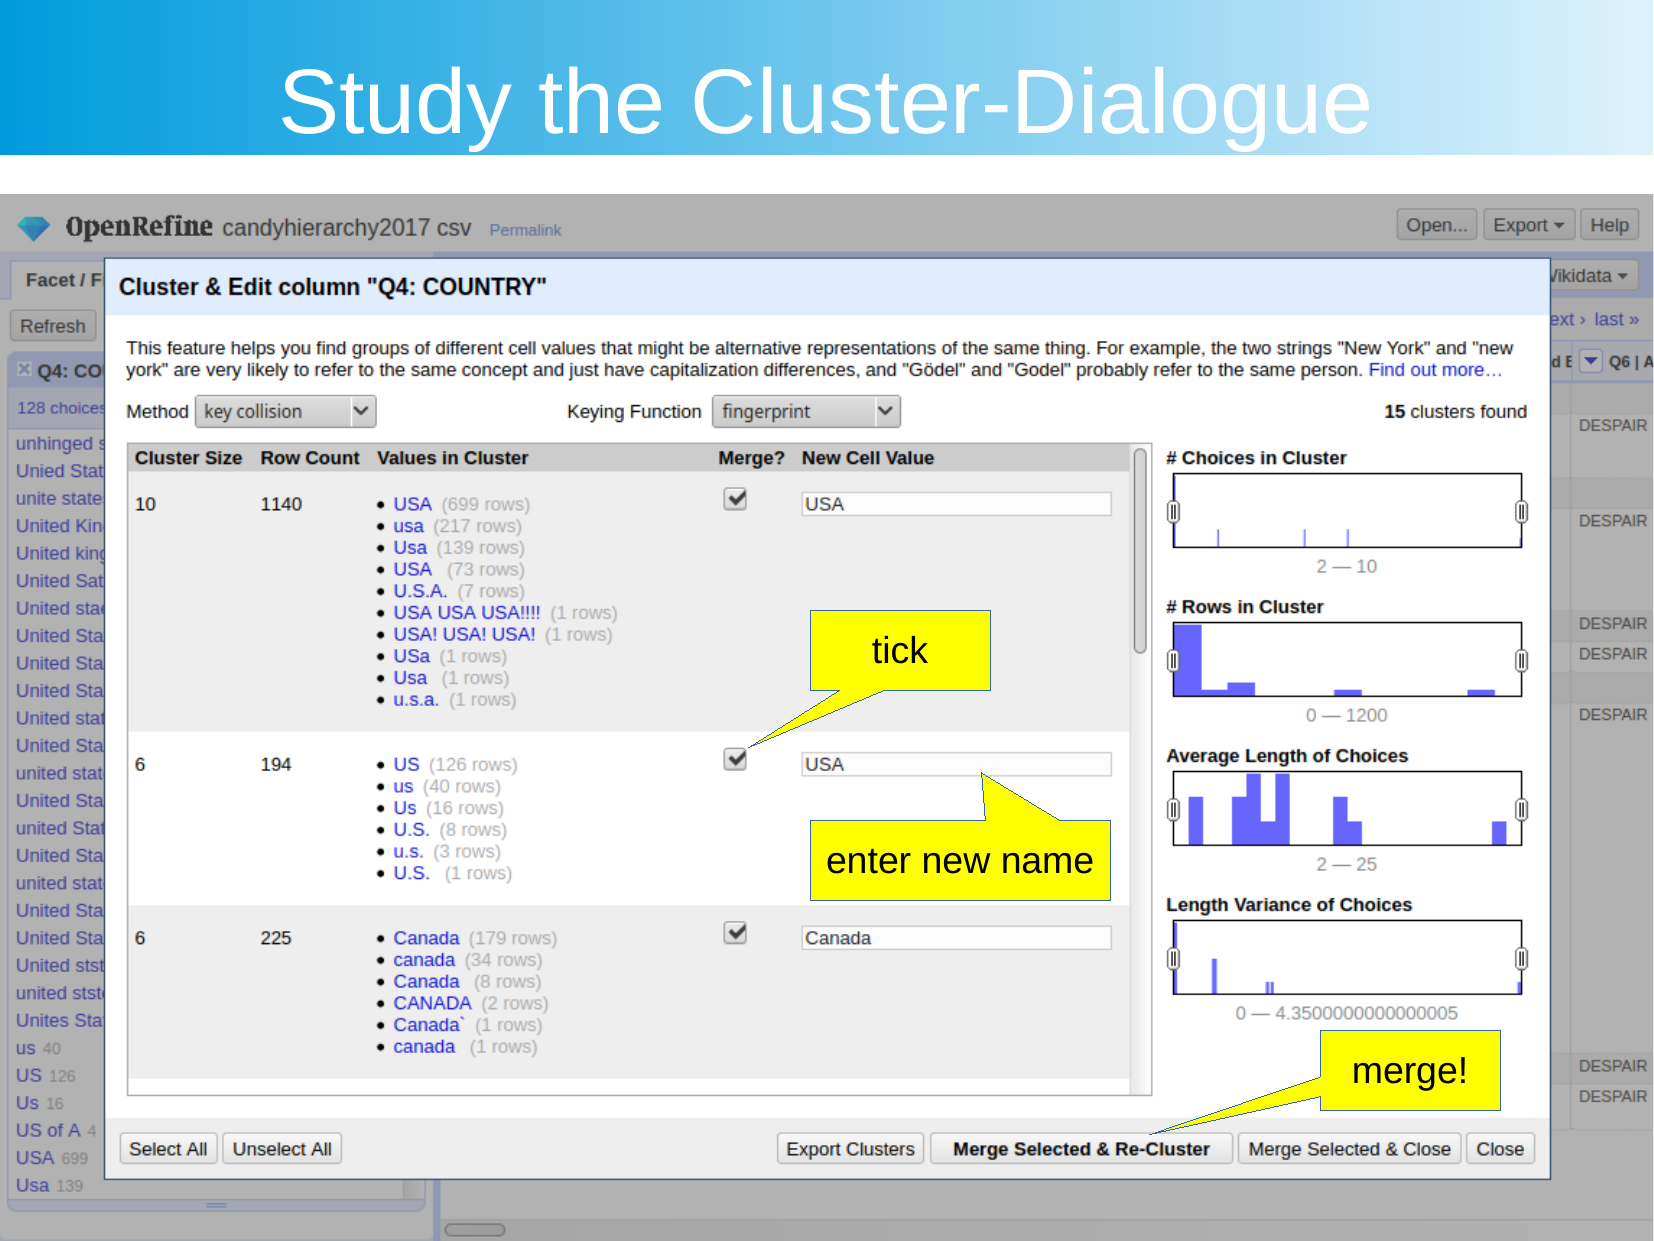

# Study the Cluster-Dialogue
tick
enter new name
merge!